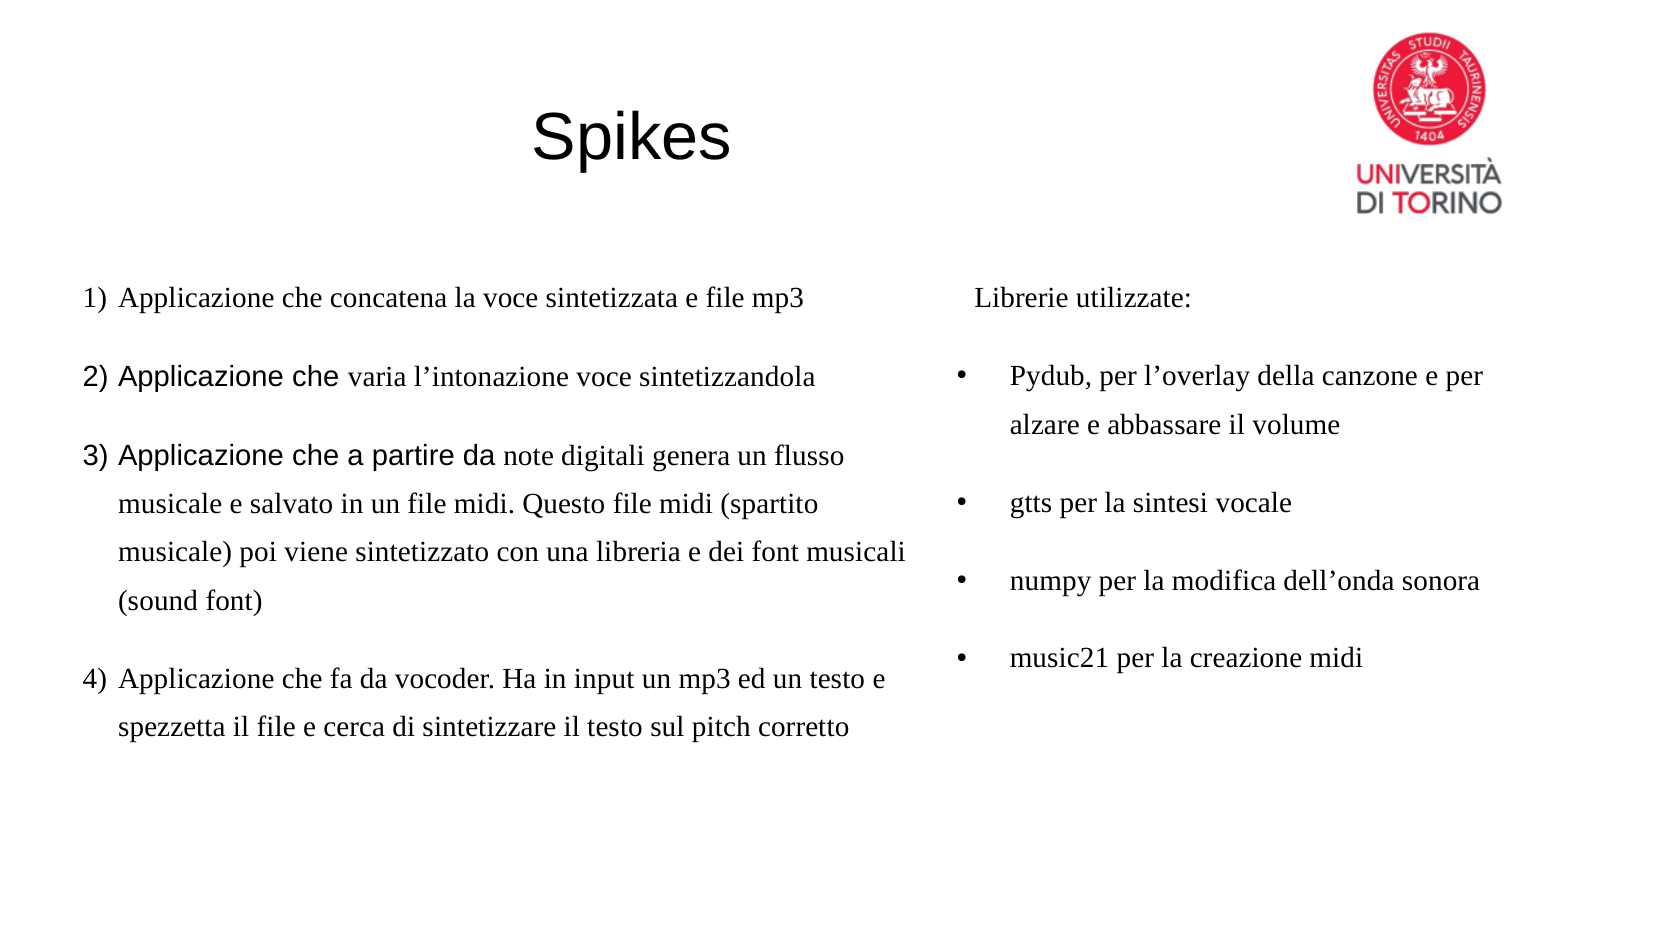

# Spikes
Applicazione che concatena la voce sintetizzata e file mp3
Applicazione che varia l’intonazione voce sintetizzandola
Applicazione che a partire da note digitali genera un flusso musicale e salvato in un file midi. Questo file midi (spartito musicale) poi viene sintetizzato con una libreria e dei font musicali (sound font)
Applicazione che fa da vocoder. Ha in input un mp3 ed un testo e spezzetta il file e cerca di sintetizzare il testo sul pitch corretto
Librerie utilizzate:
Pydub, per l’overlay della canzone e per alzare e abbassare il volume
gtts per la sintesi vocale
numpy per la modifica dell’onda sonora
music21 per la creazione midi